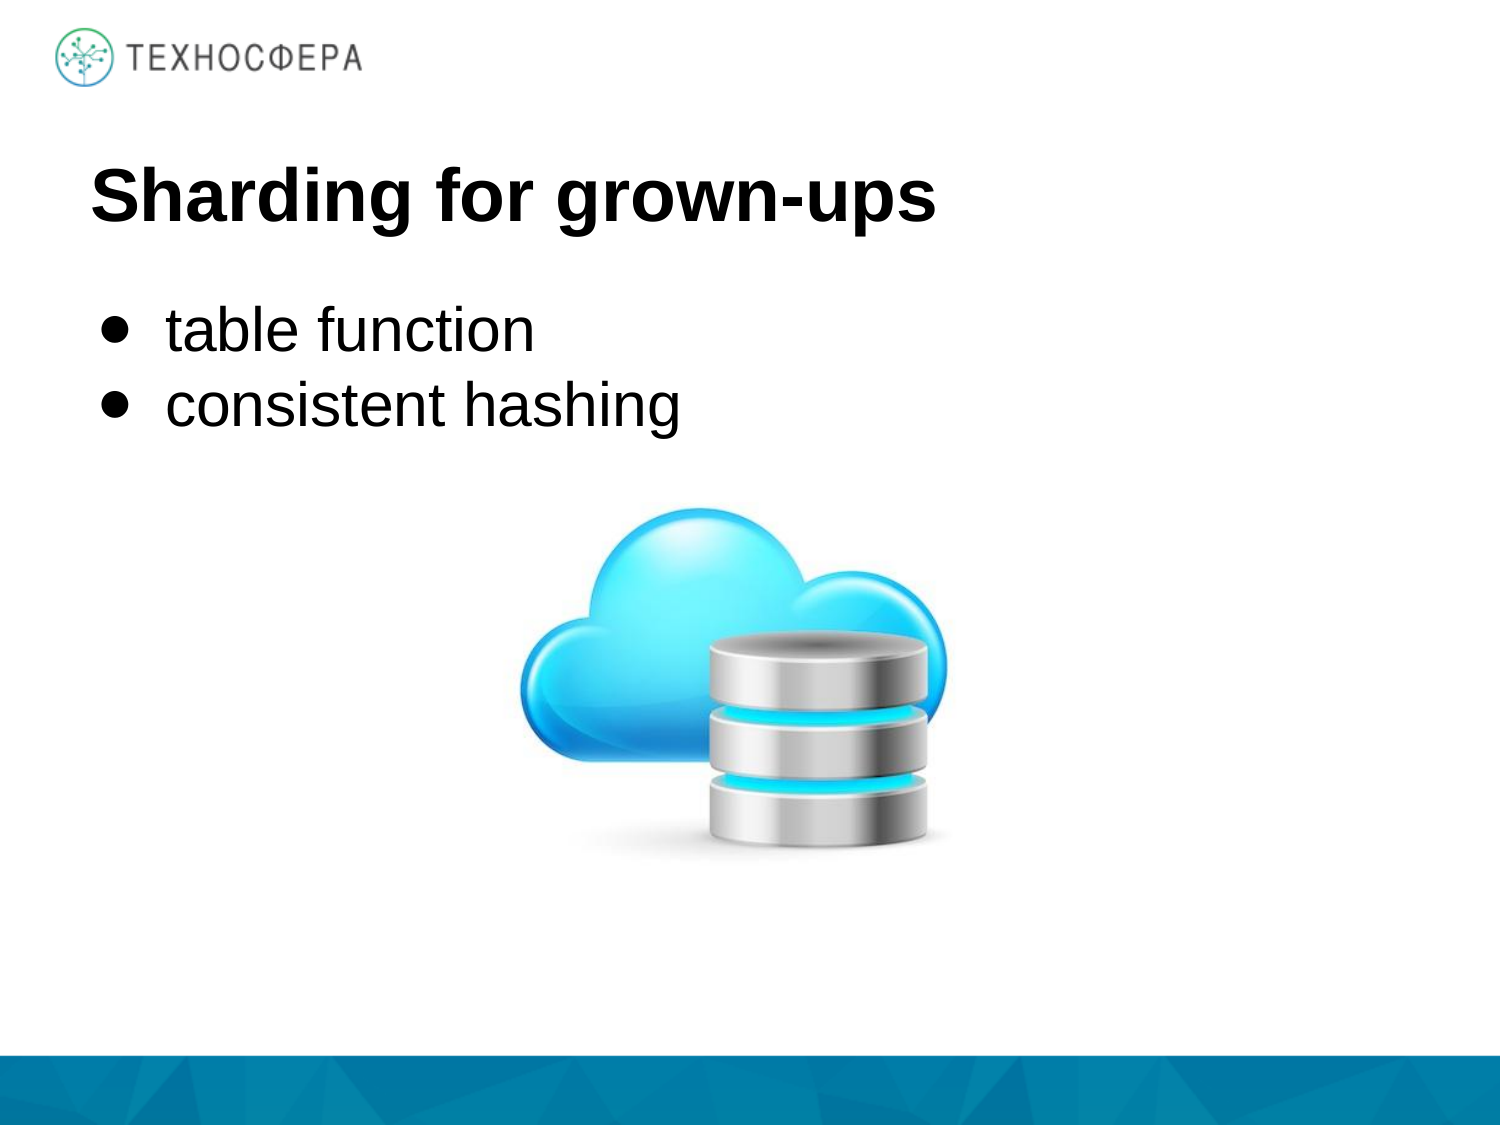

# Sharding for grown-ups
table function
consistent hashing